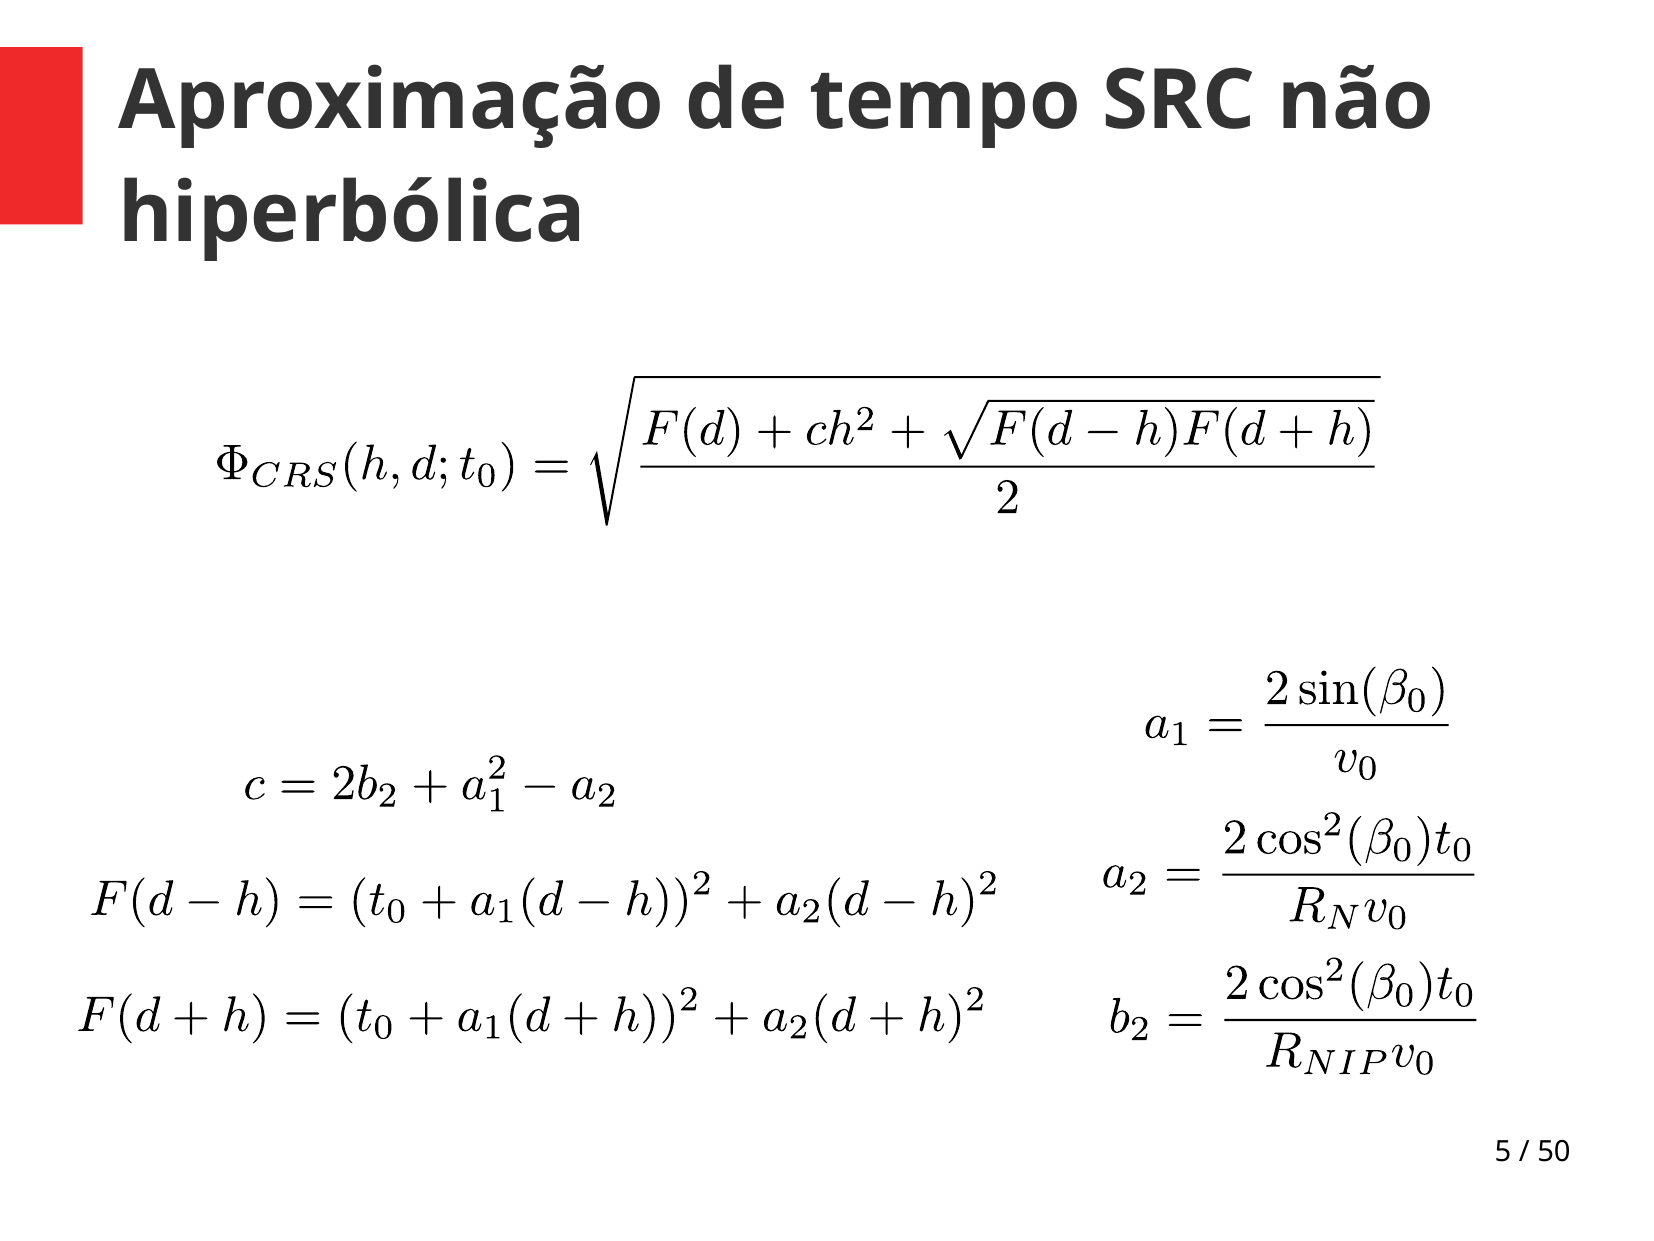

# Aproximação de tempo SRC não hiperbólica
5